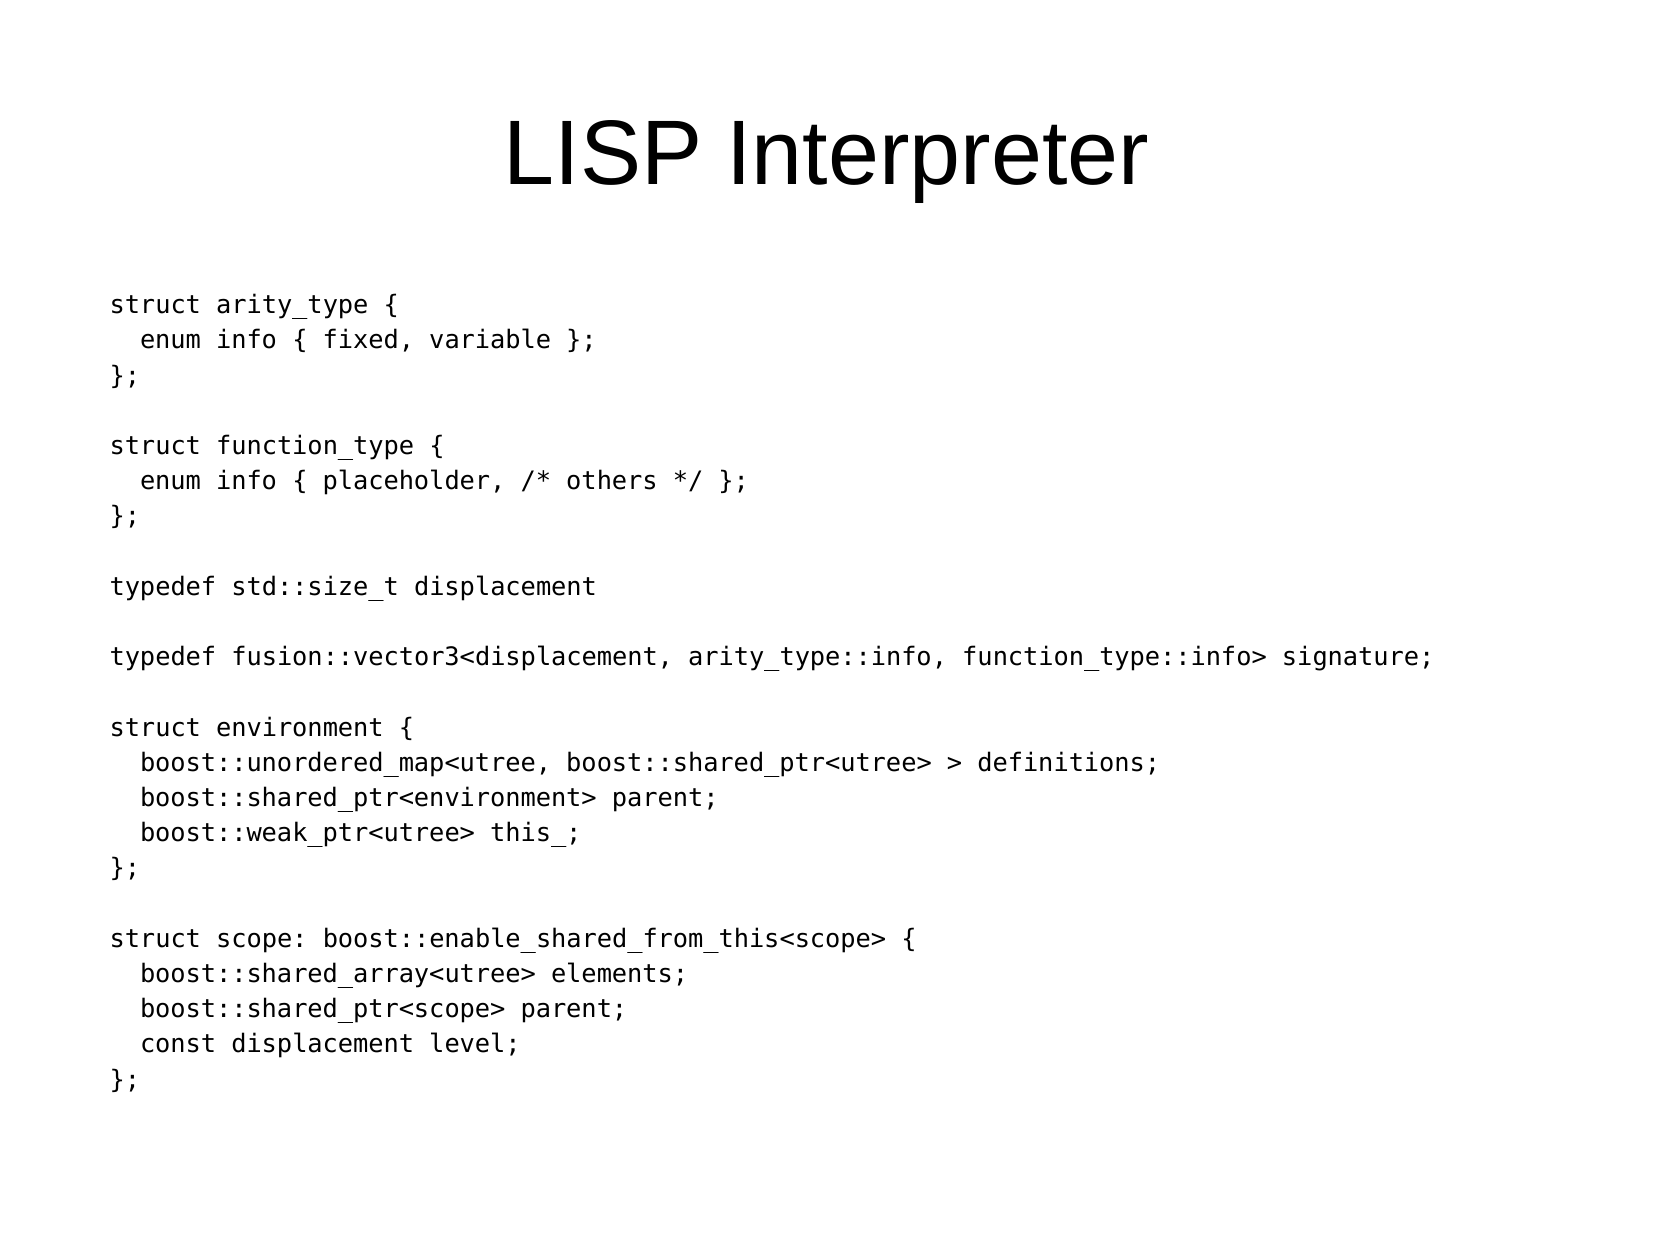

# LISP Interpreter
struct arity_type {
 enum info { fixed, variable };
};
struct function_type {
 enum info { placeholder, /* others */ };
};
typedef std::size_t displacement
typedef fusion::vector3<displacement, arity_type::info, function_type::info> signature;
struct environment {
 boost::unordered_map<utree, boost::shared_ptr<utree> > definitions;
 boost::shared_ptr<environment> parent;
 boost::weak_ptr<utree> this_;
};
struct scope: boost::enable_shared_from_this<scope> {
 boost::shared_array<utree> elements;
 boost::shared_ptr<scope> parent;
 const displacement level;
};